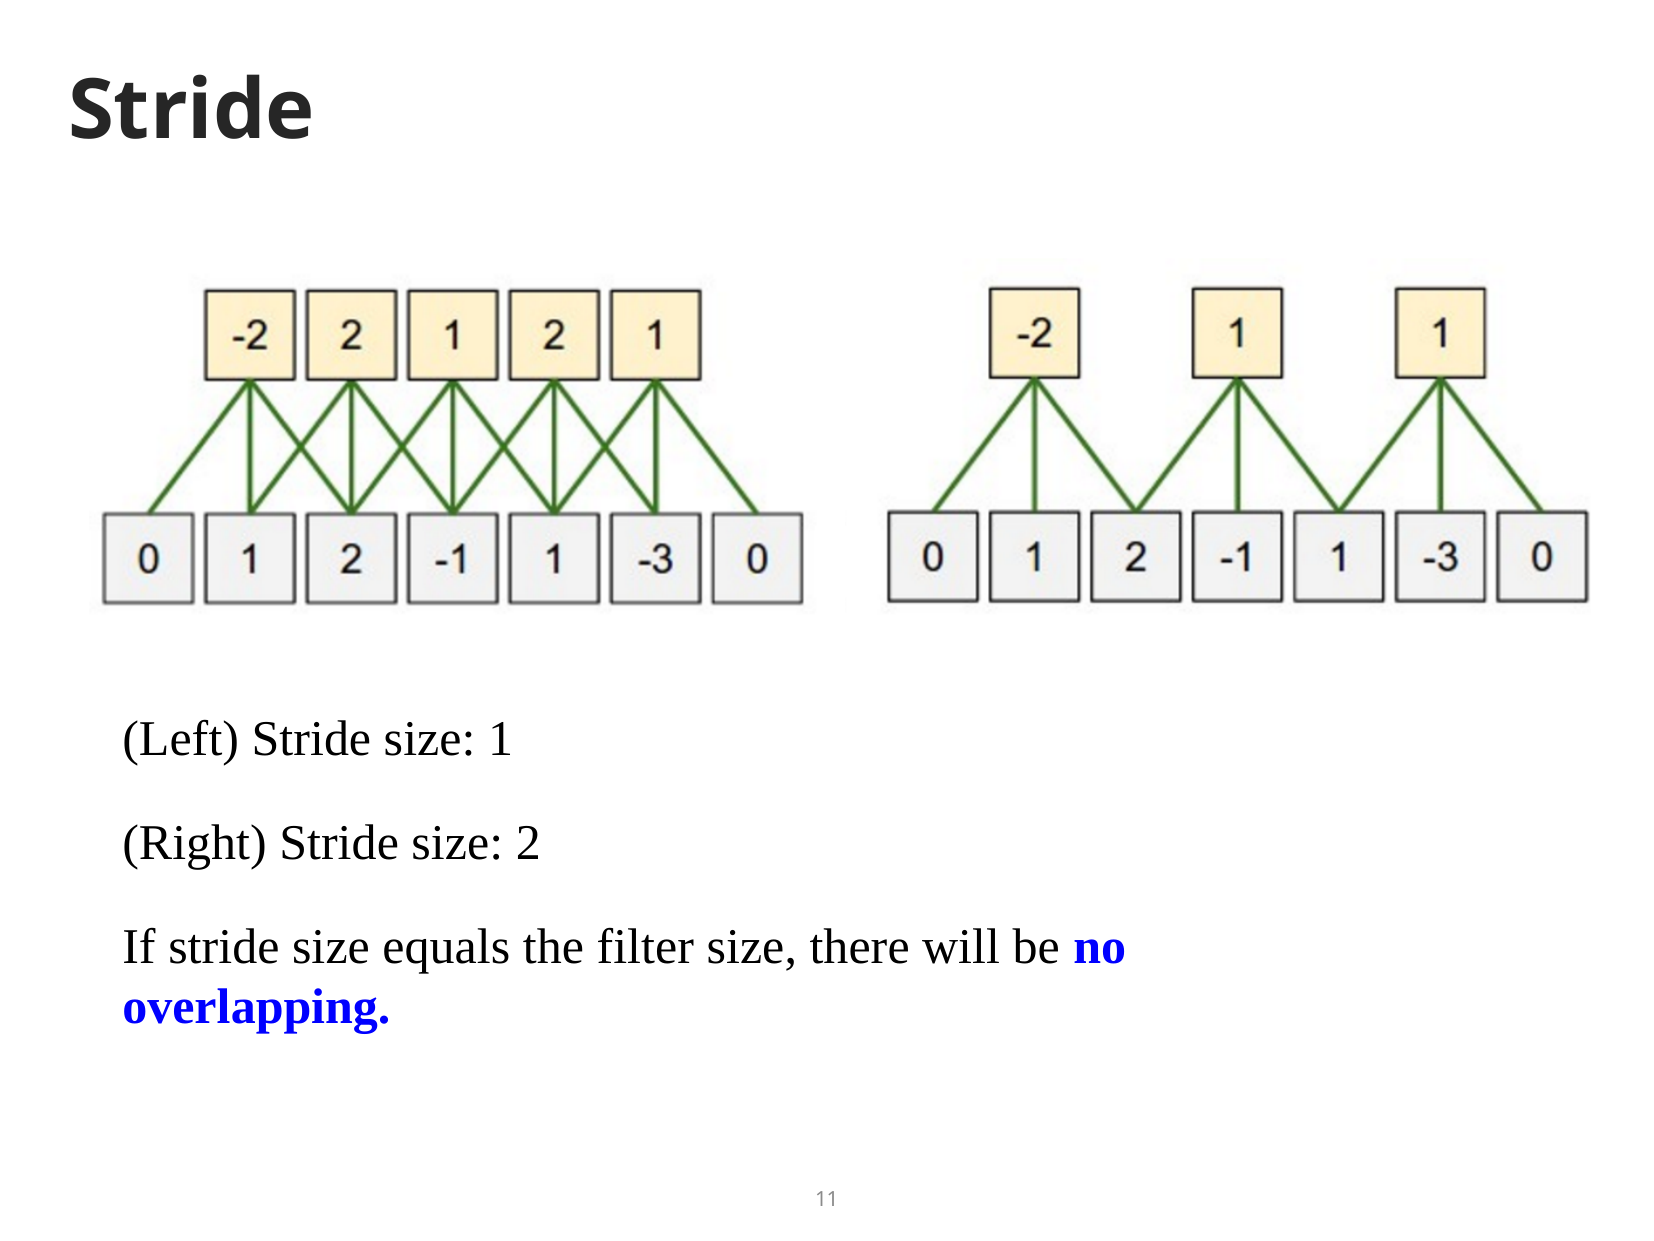

# Stride
(Left) Stride size: 1
(Right) Stride size: 2
If stride size equals the filter size, there will be no overlapping.